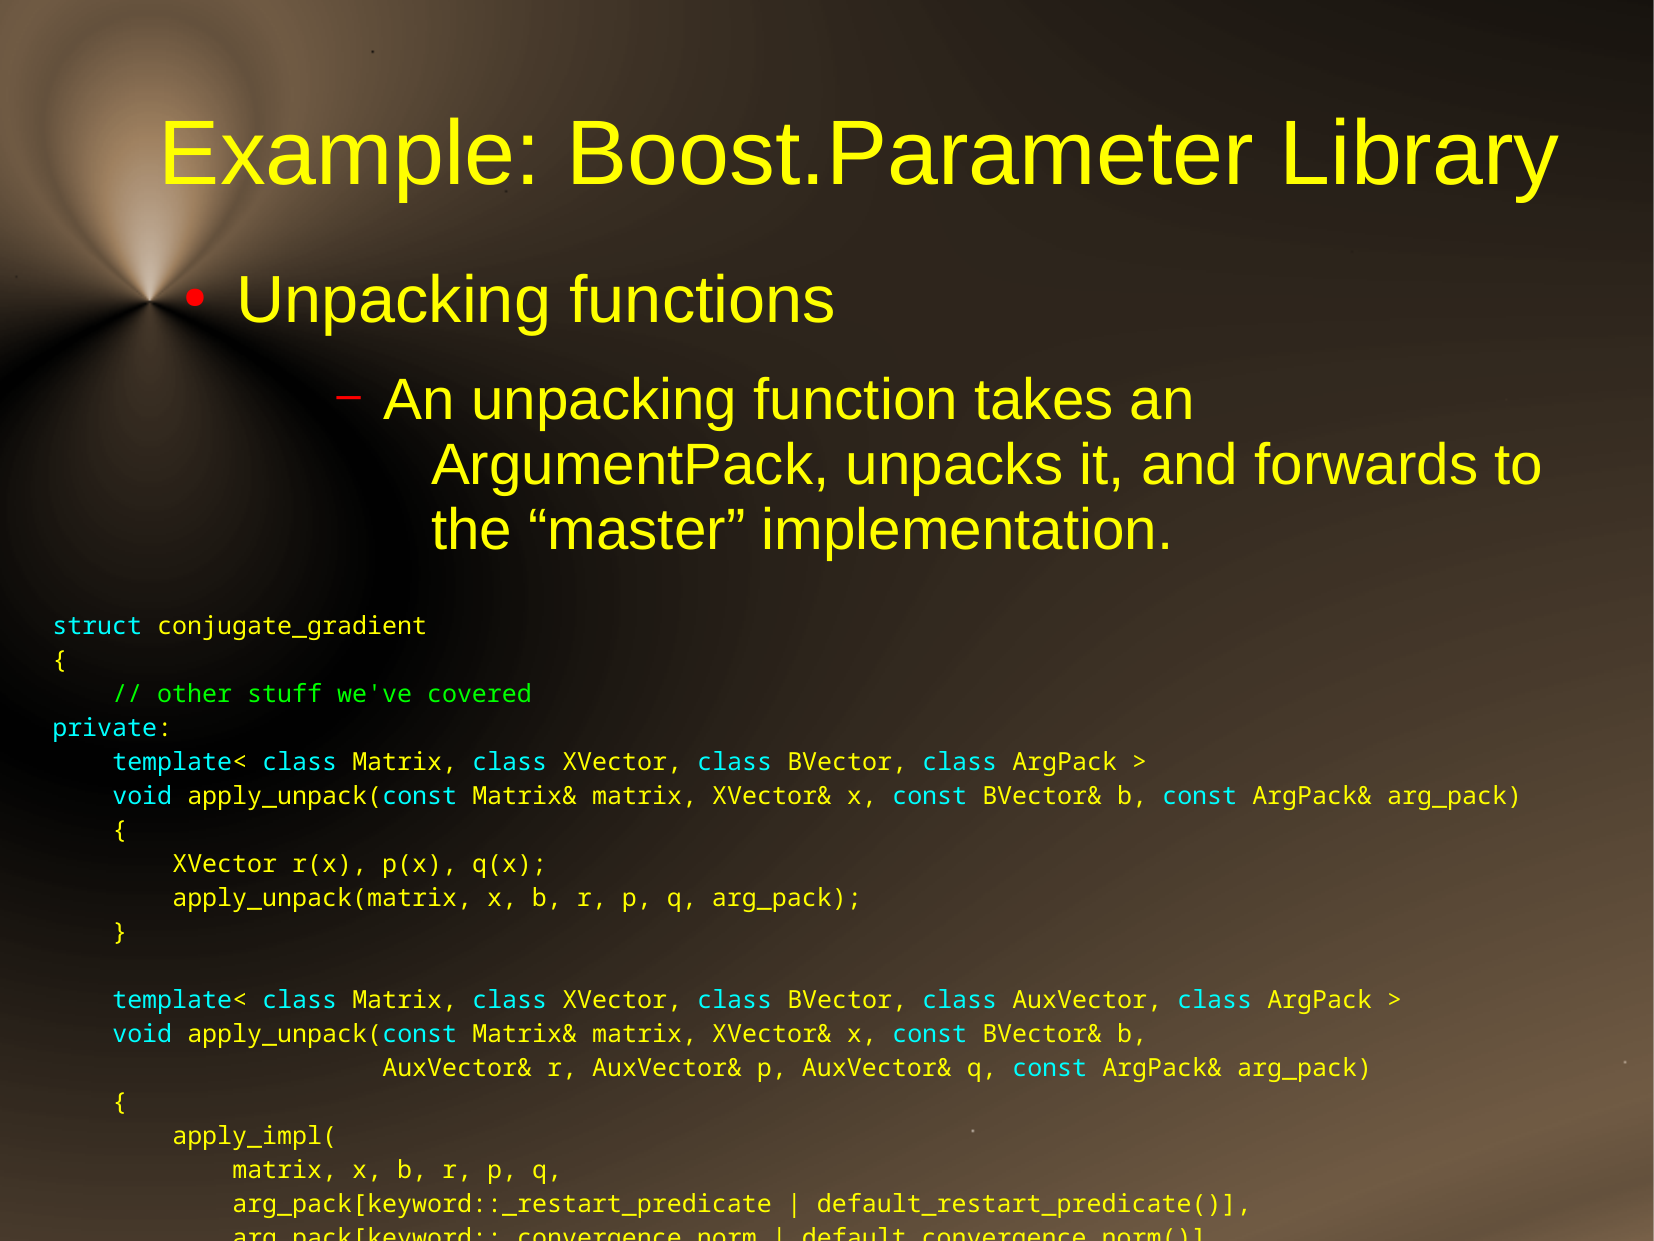

# Example: Boost.Parameter Library
Unpacking functions
An unpacking function takes an ArgumentPack, unpacks it, and forwards to the “master” implementation.
struct conjugate_gradient
{
 // other stuff we've covered
private:
 template< class Matrix, class XVector, class BVector, class ArgPack >
 void apply_unpack(const Matrix& matrix, XVector& x, const BVector& b, const ArgPack& arg_pack)
 {
 XVector r(x), p(x), q(x);
 apply_unpack(matrix, x, b, r, p, q, arg_pack);
 }
 template< class Matrix, class XVector, class BVector, class AuxVector, class ArgPack >
 void apply_unpack(const Matrix& matrix, XVector& x, const BVector& b,
 AuxVector& r, AuxVector& p, AuxVector& q, const ArgPack& arg_pack)
 {
 apply_impl(
 matrix, x, b, r, p, q,
 arg_pack[keyword::_restart_predicate | default_restart_predicate()],
 arg_pack[keyword::_convergence_norm | default_convergence_norm()],
 arg_pack[keyword::_matrix_vector_policy | default_matrix_vector_policy()]
 );
 }
};